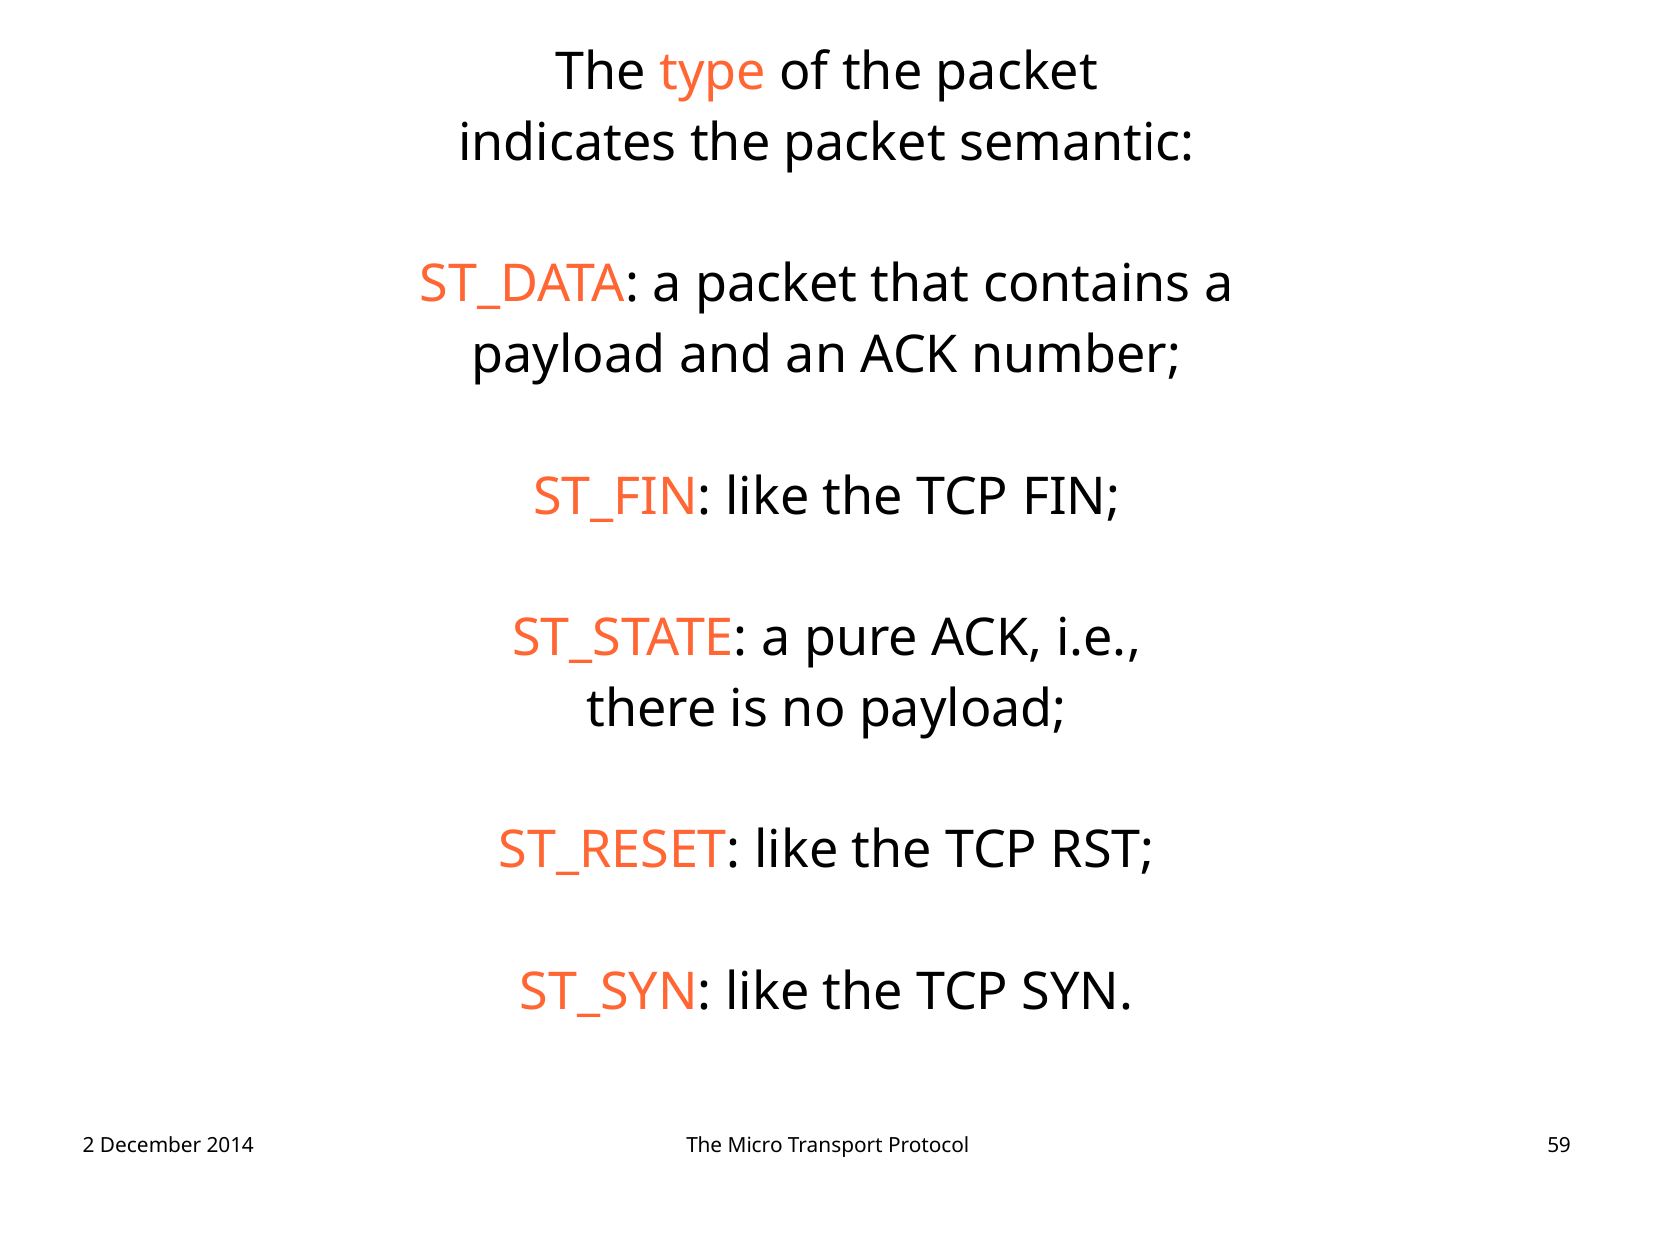

# The type of the packet
indicates the packet semantic:
ST_DATA: a packet that contains a
payload and an ACK number;
ST_FIN: like the TCP FIN;
ST_STATE: a pure ACK, i.e.,
there is no payload;
ST_RESET: like the TCP RST;
ST_SYN: like the TCP SYN.
2 December 2014
The Micro Transport Protocol
59